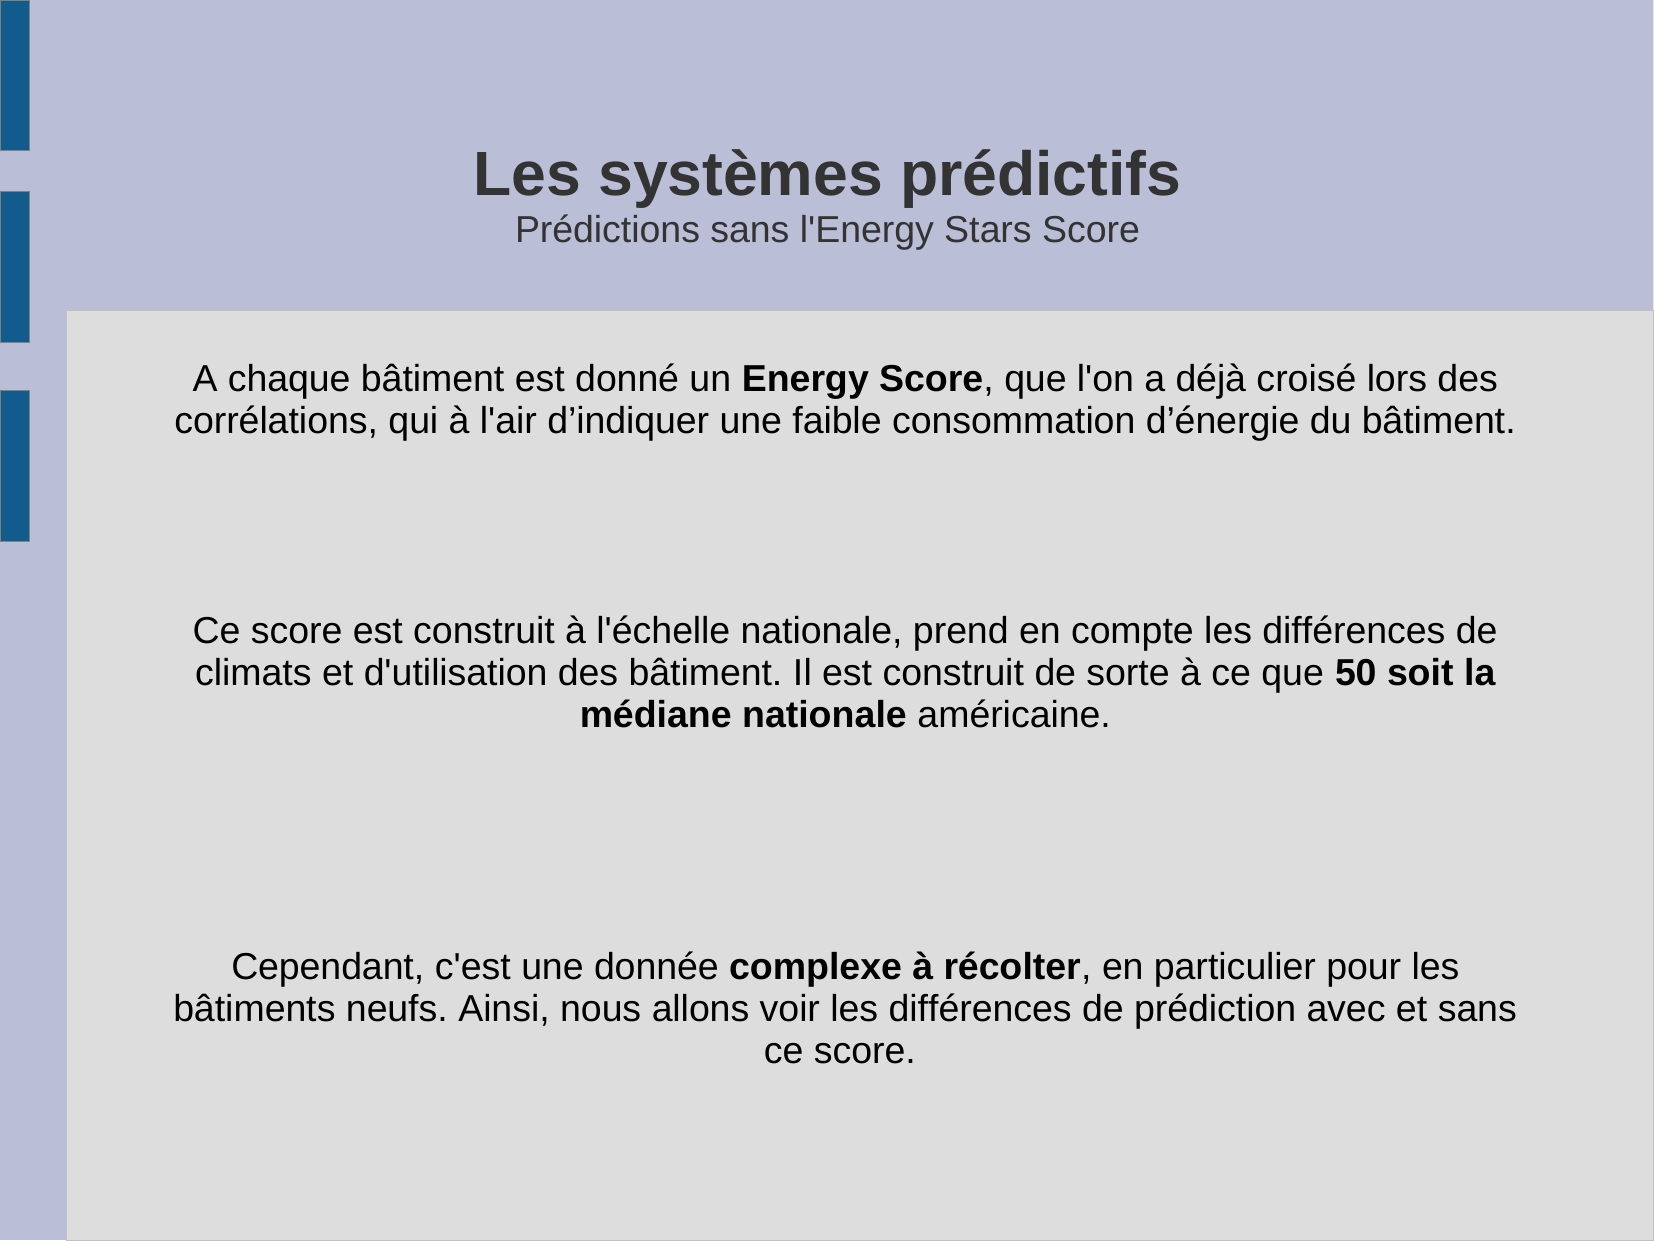

# Les systèmes prédictifs Prédictions sans l'Energy Stars Score
A chaque bâtiment est donné un Energy Score, que l'on a déjà croisé lors des corrélations, qui à l'air d’indiquer une faible consommation d’énergie du bâtiment.
Ce score est construit à l'échelle nationale, prend en compte les différences de climats et d'utilisation des bâtiment. Il est construit de sorte à ce que 50 soit la médiane nationale américaine.
Cependant, c'est une donnée complexe à récolter, en particulier pour les bâtiments neufs. Ainsi, nous allons voir les différences de prédiction avec et sans ce score.